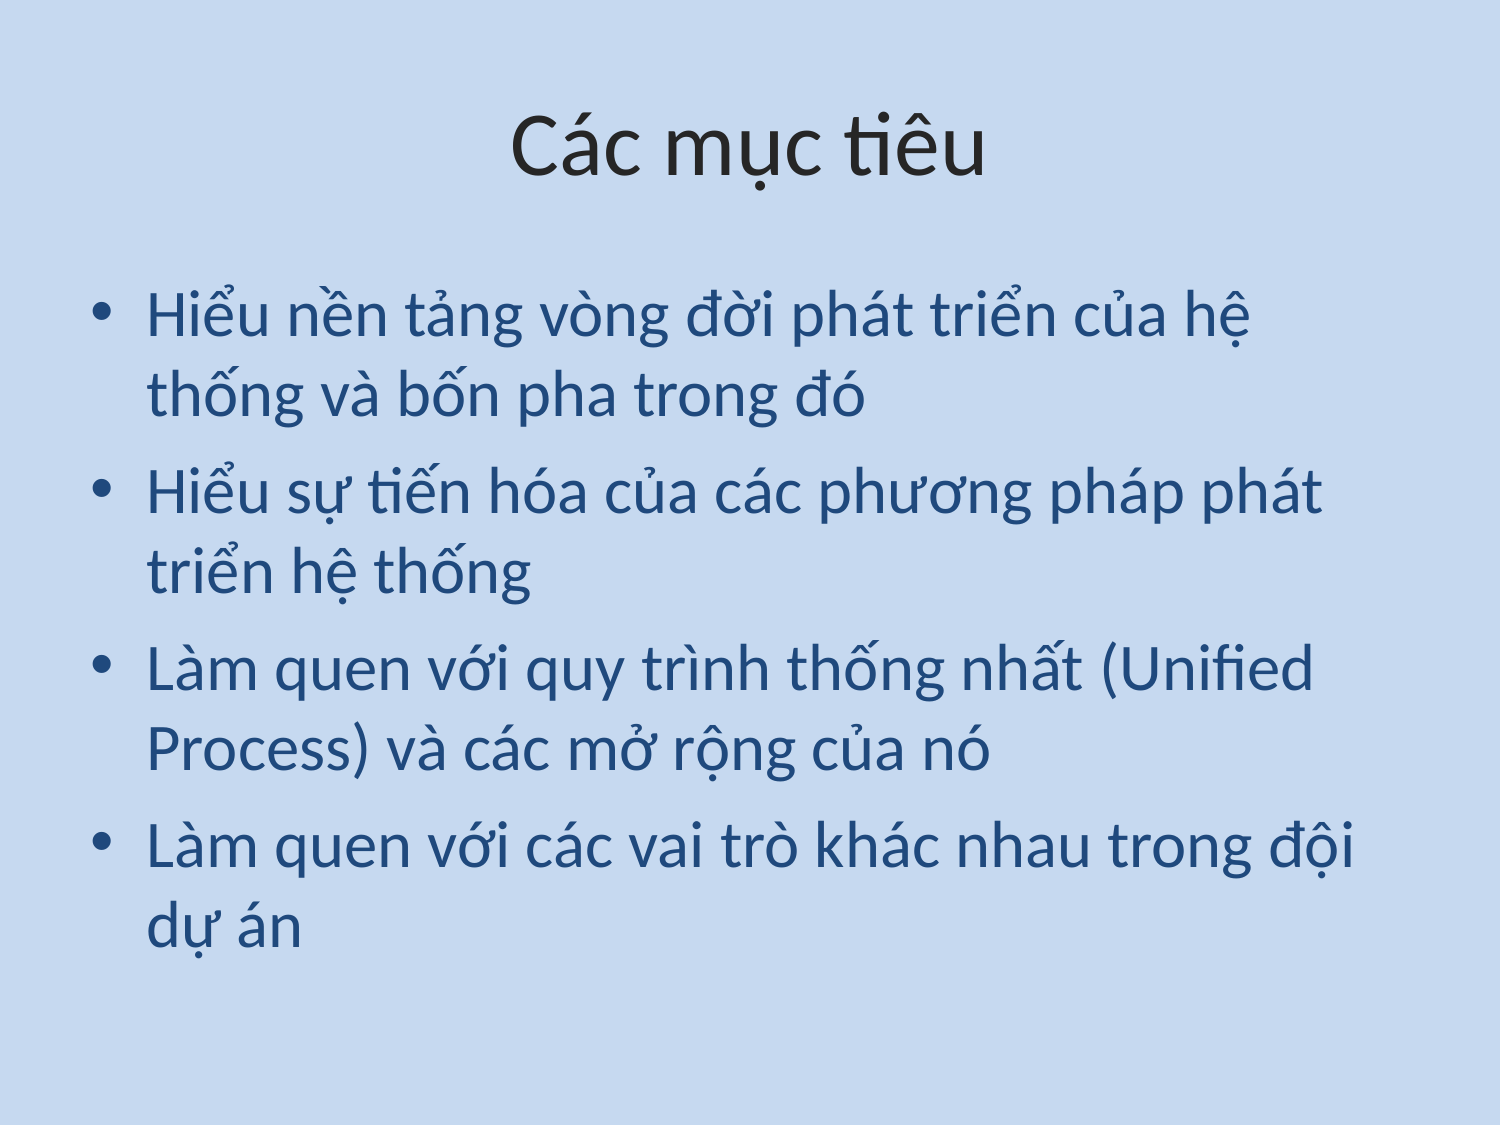

# Các mục tiêu
Hiểu nền tảng vòng đời phát triển của hệ thống và bốn pha trong đó
Hiểu sự tiến hóa của các phương pháp phát triển hệ thống
Làm quen với quy trình thống nhất (Unified Process) và các mở rộng của nó
Làm quen với các vai trò khác nhau trong đội dự án